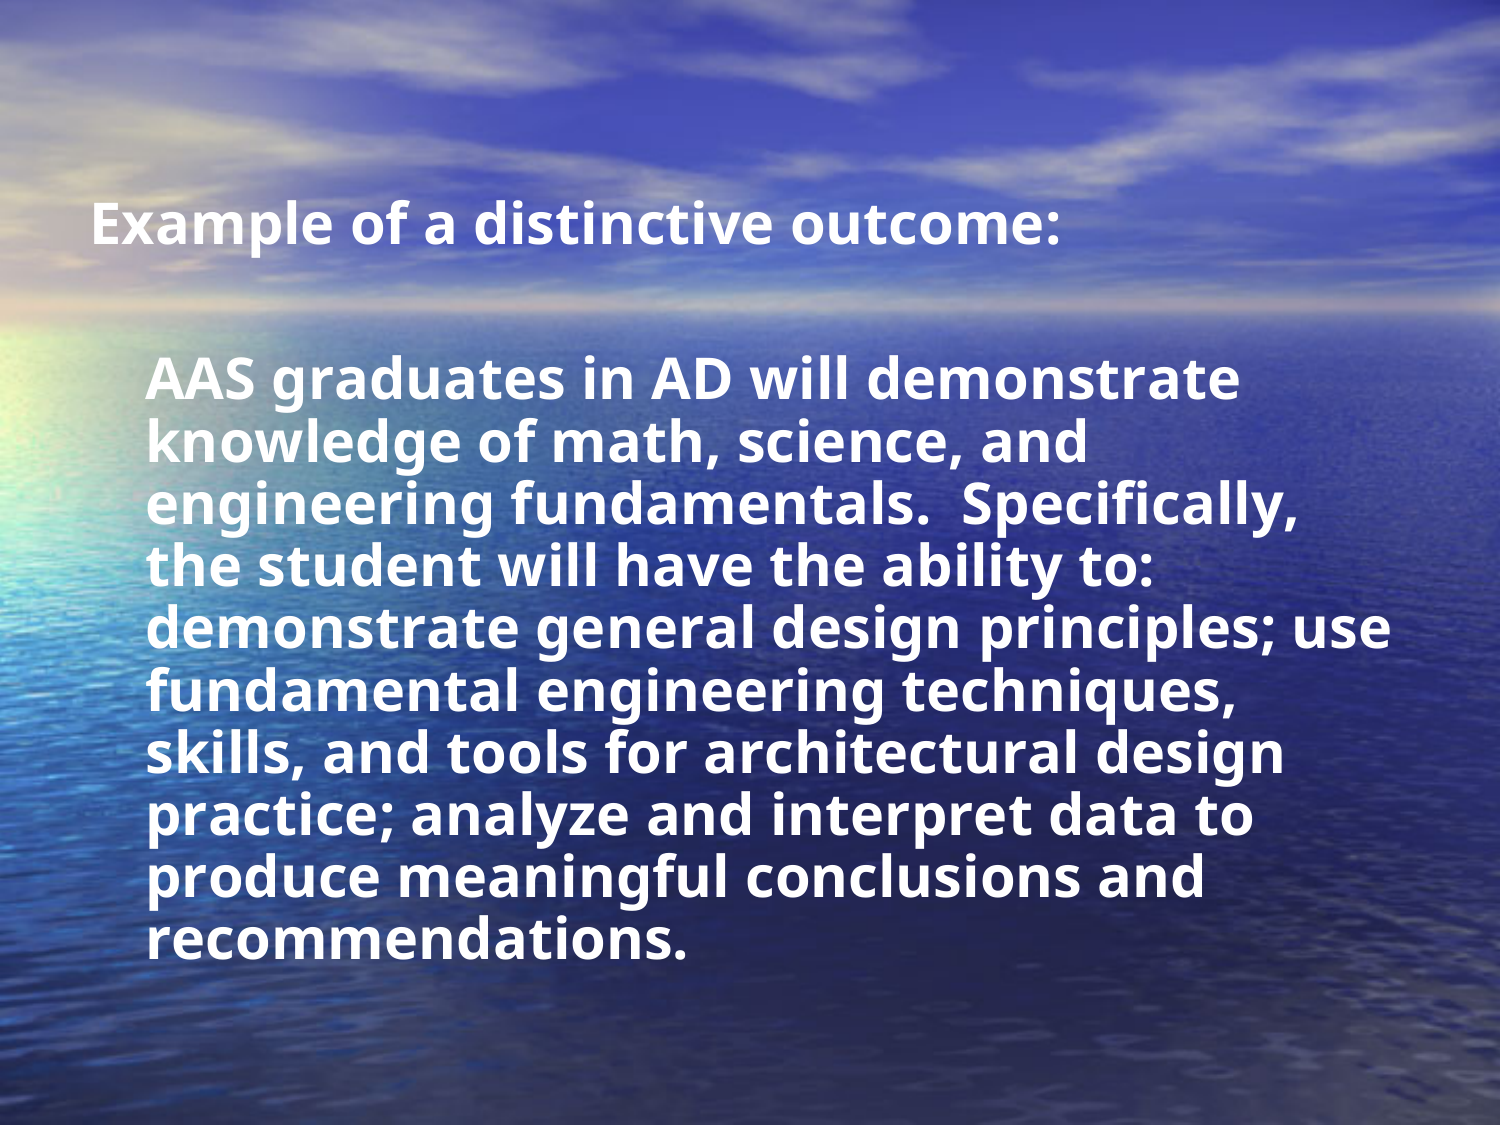

# Example of a distinctive outcome:
	AAS graduates in AD will demonstrate knowledge of math, science, and engineering fundamentals. Specifically, the student will have the ability to: demonstrate general design principles; use fundamental engineering techniques, skills, and tools for architectural design practice; analyze and interpret data to produce meaningful conclusions and recommendations.